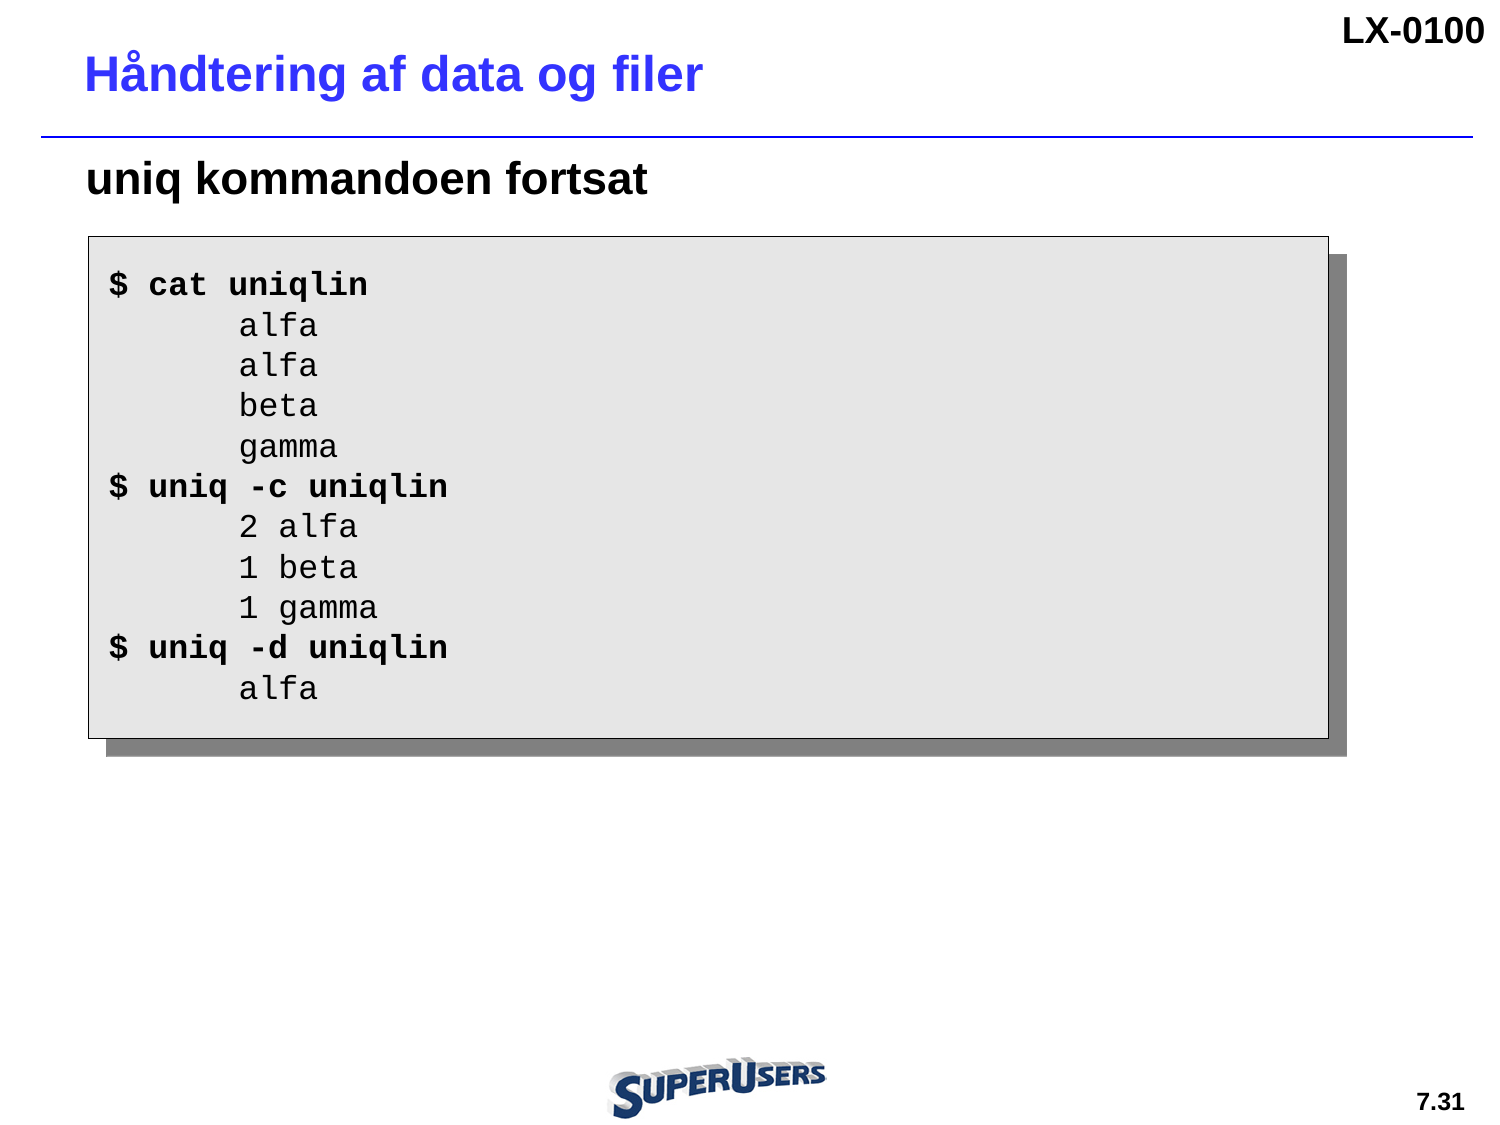

# Håndtering af data og filer
 uniq kommandoen fortsat
 $ cat uniqlin
	alfa
	alfa
	beta
	gamma
 $ uniq -c uniqlin
 	2 alfa
 	1 beta
 	1 gamma
 $ uniq -d uniqlin
	alfa